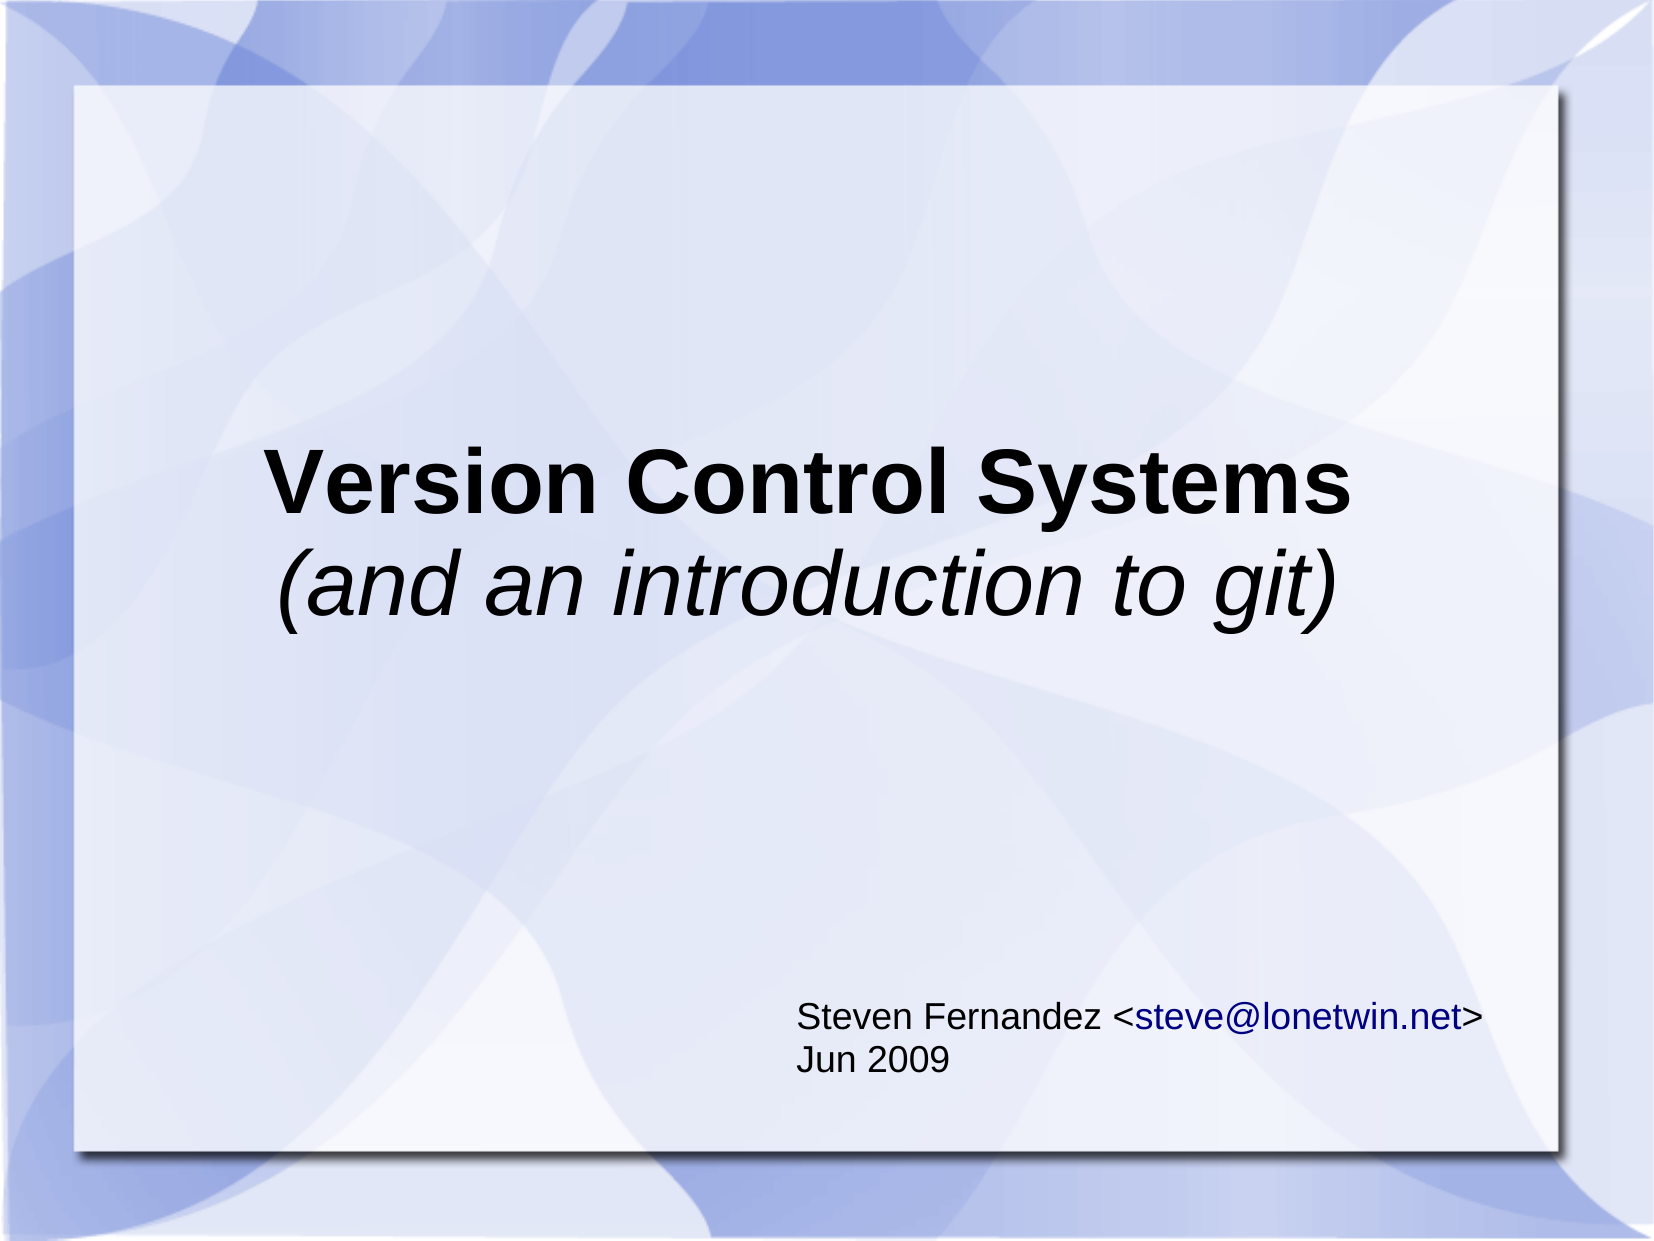

# Version Control Systems (and an introduction to git)
Steven Fernandez <steve@lonetwin.net>
Jun 2009